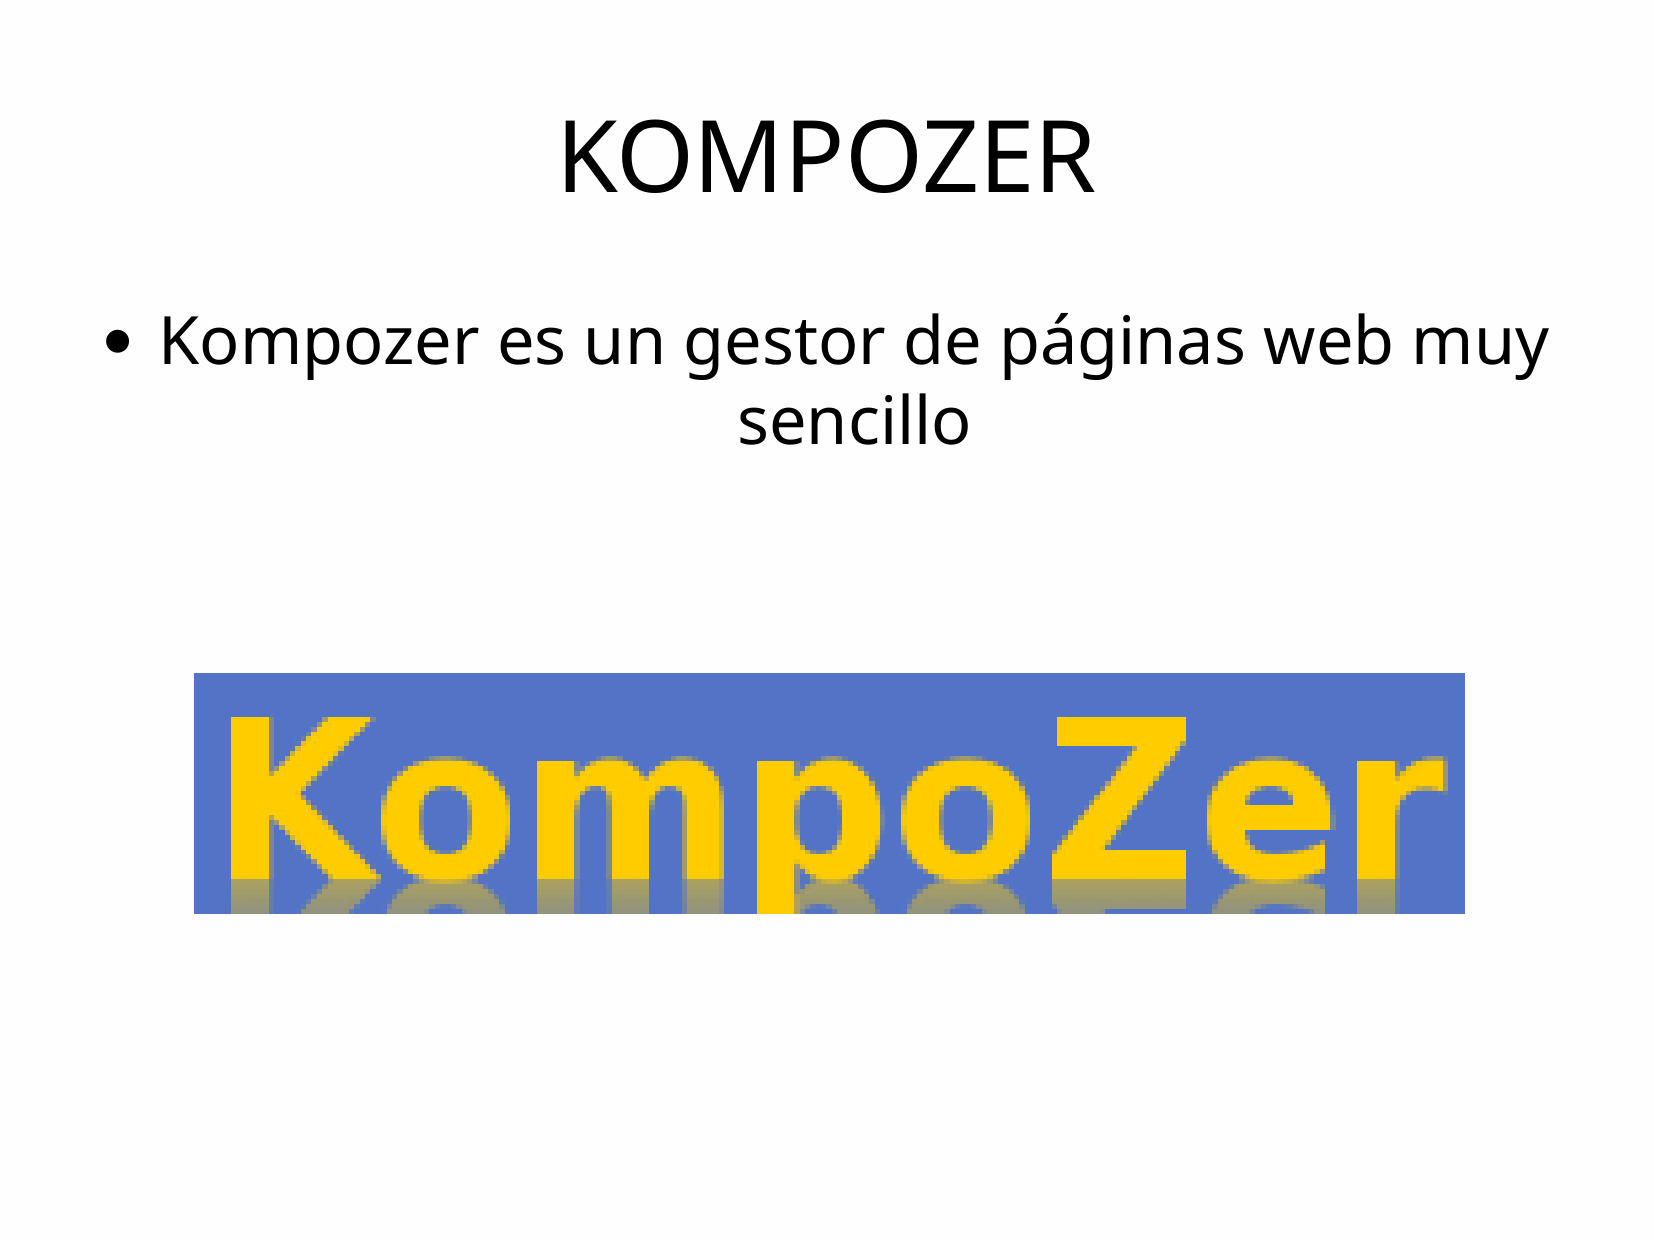

# KOMPOZER
Kompozer es un gestor de páginas web muy sencillo